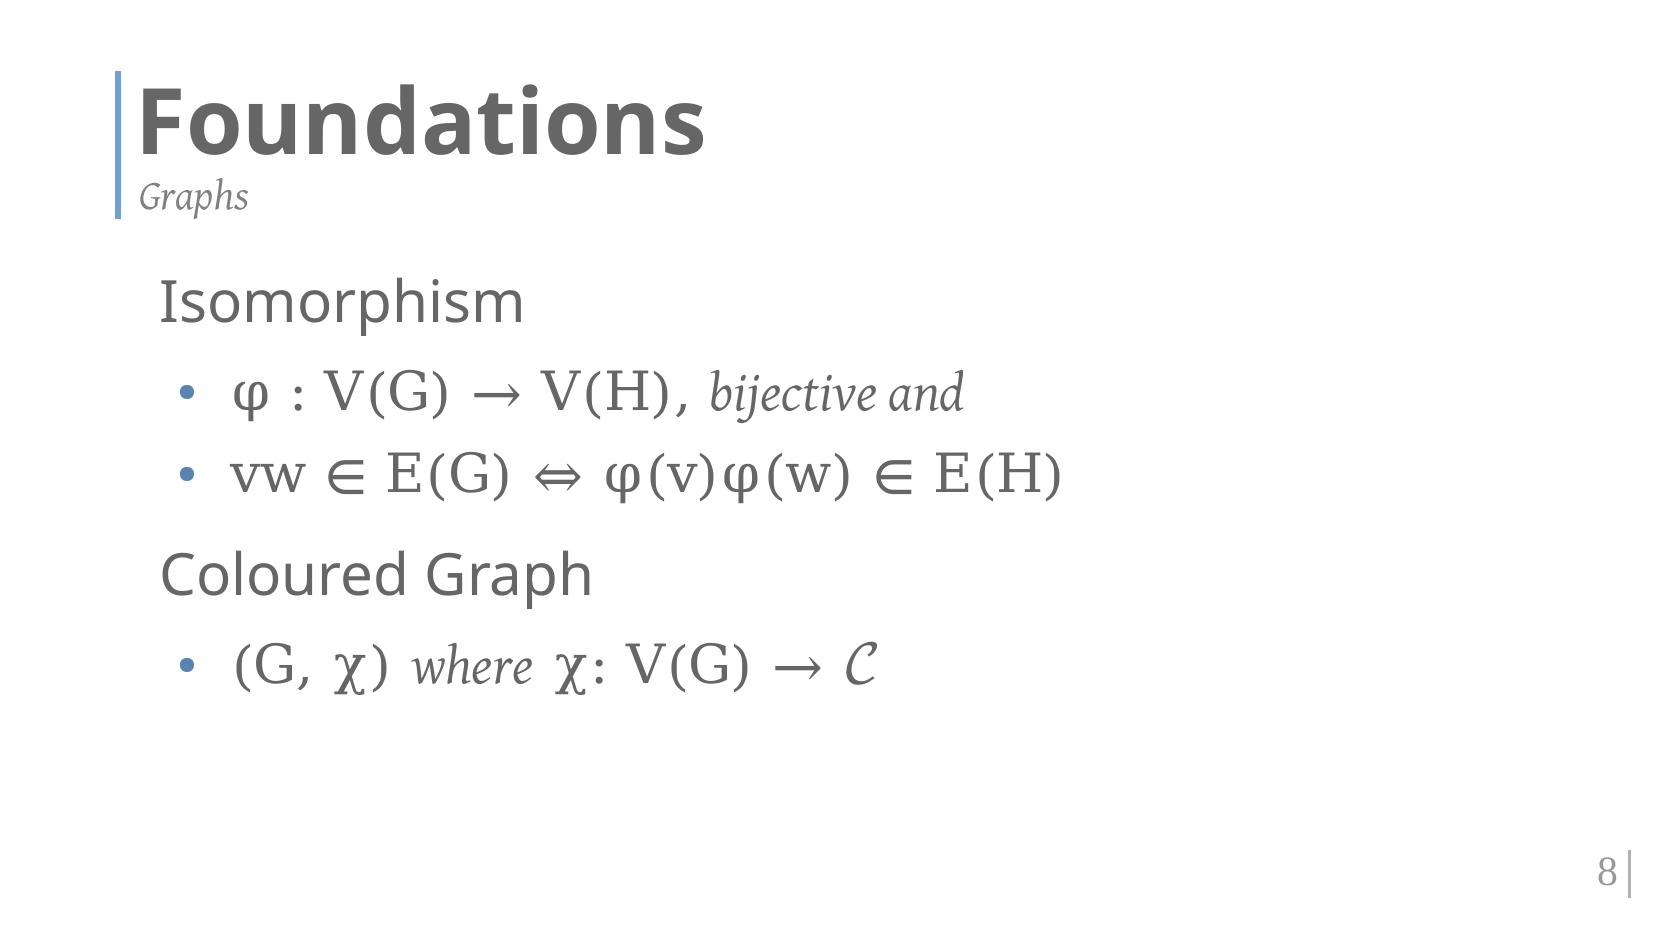

# Foundations
Graphs
Isomorphism
φ : V(G) → V(H), bijective and
vw ∈ E(G) ⇔ φ(v)φ(w) ∈ E(H)
Coloured Graph
(G, χ) where χ: V(G) → 𝒞
8